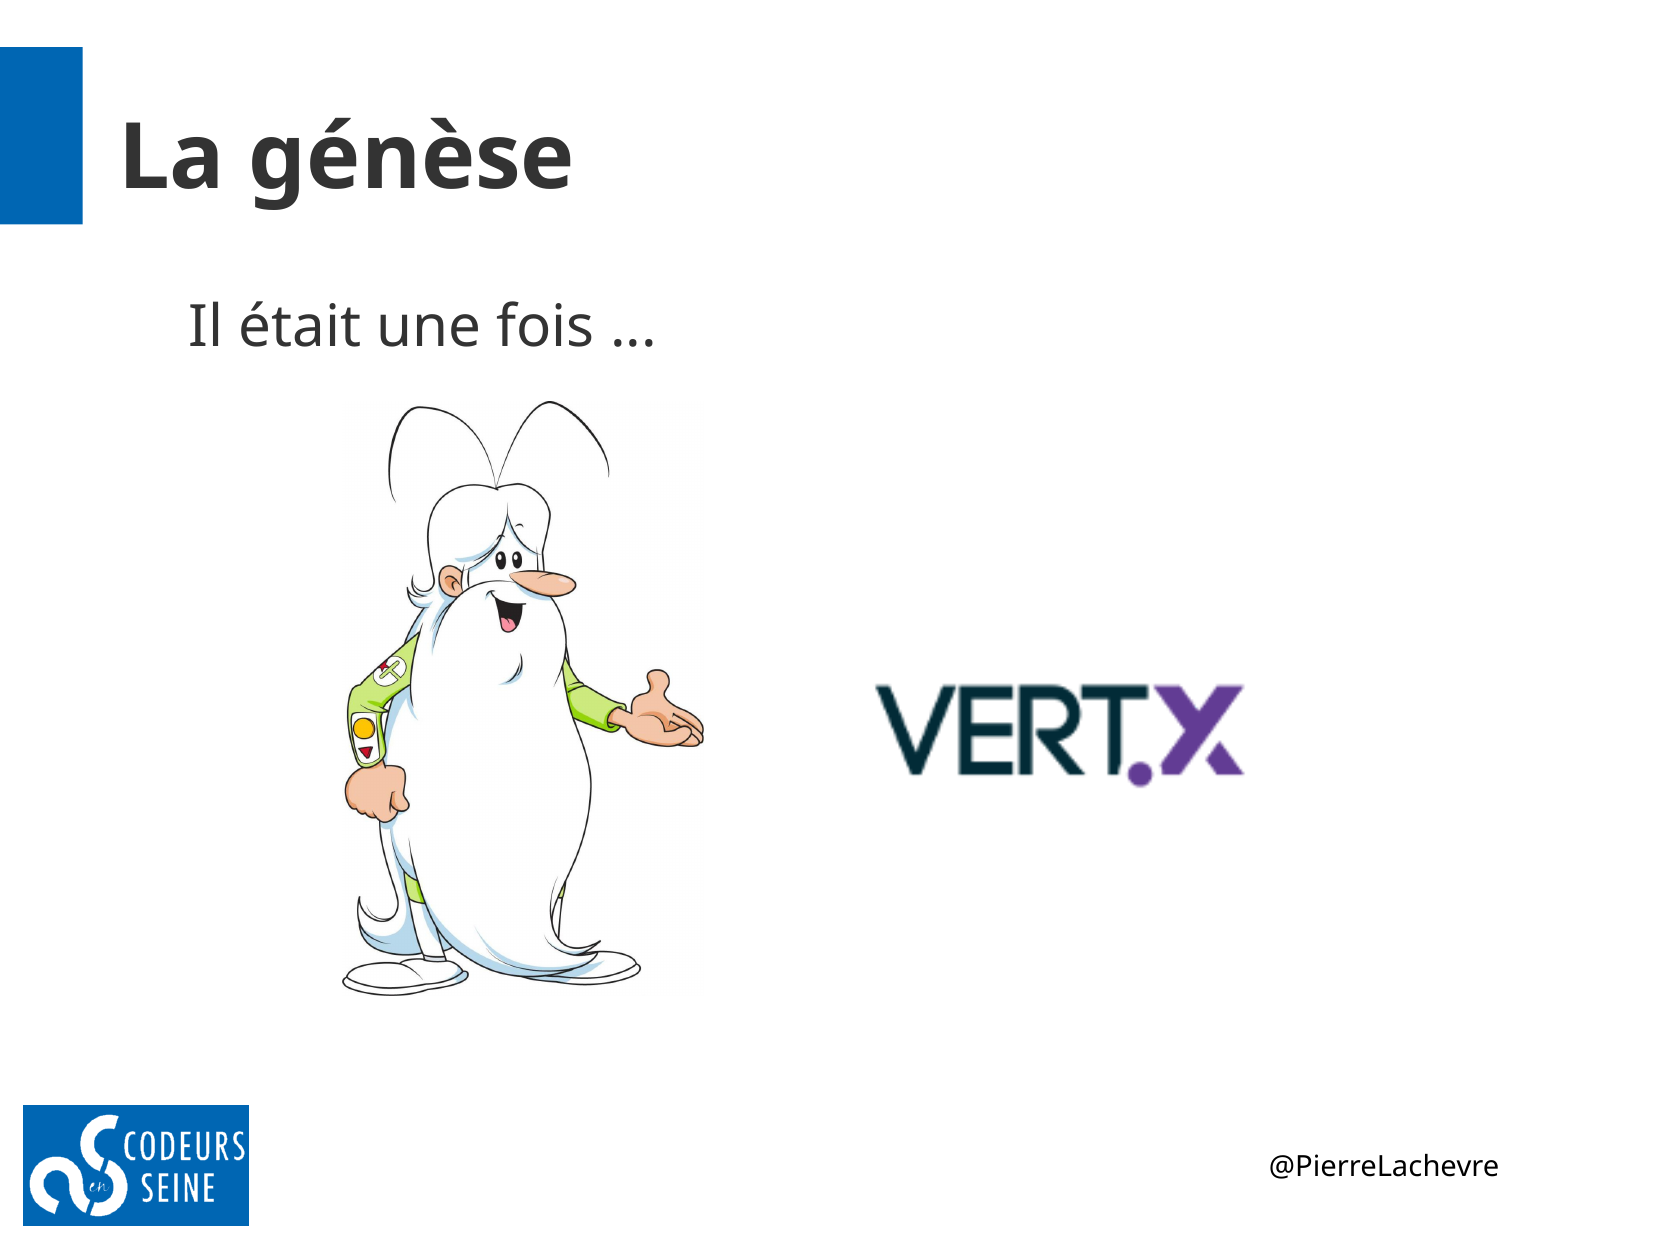

# La génèse
Il était une fois ...